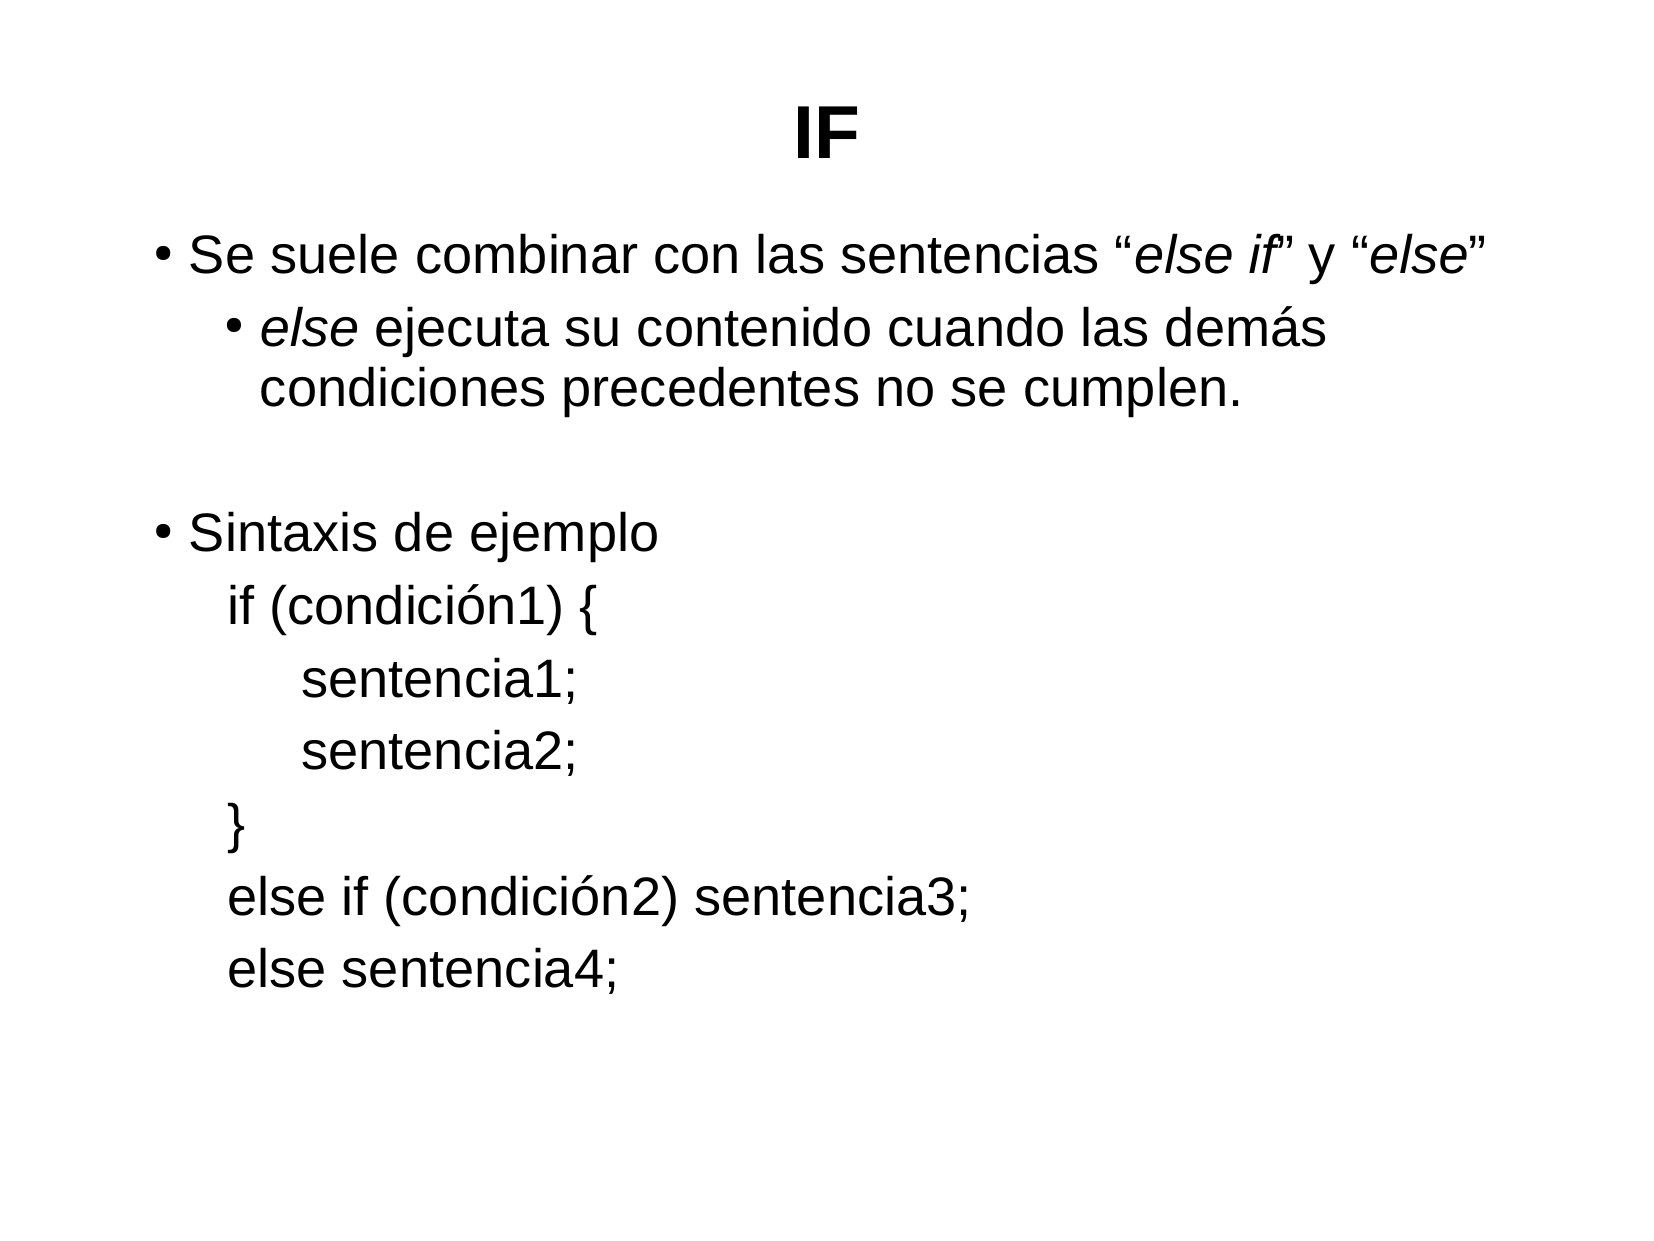

# IF
Se suele combinar con las sentencias “else if” y “else”
else ejecuta su contenido cuando las demás condiciones precedentes no se cumplen.
Sintaxis de ejemplo
	if (condición1) {
		sentencia1;
		sentencia2;
	}
	else if (condición2) sentencia3;
	else sentencia4;